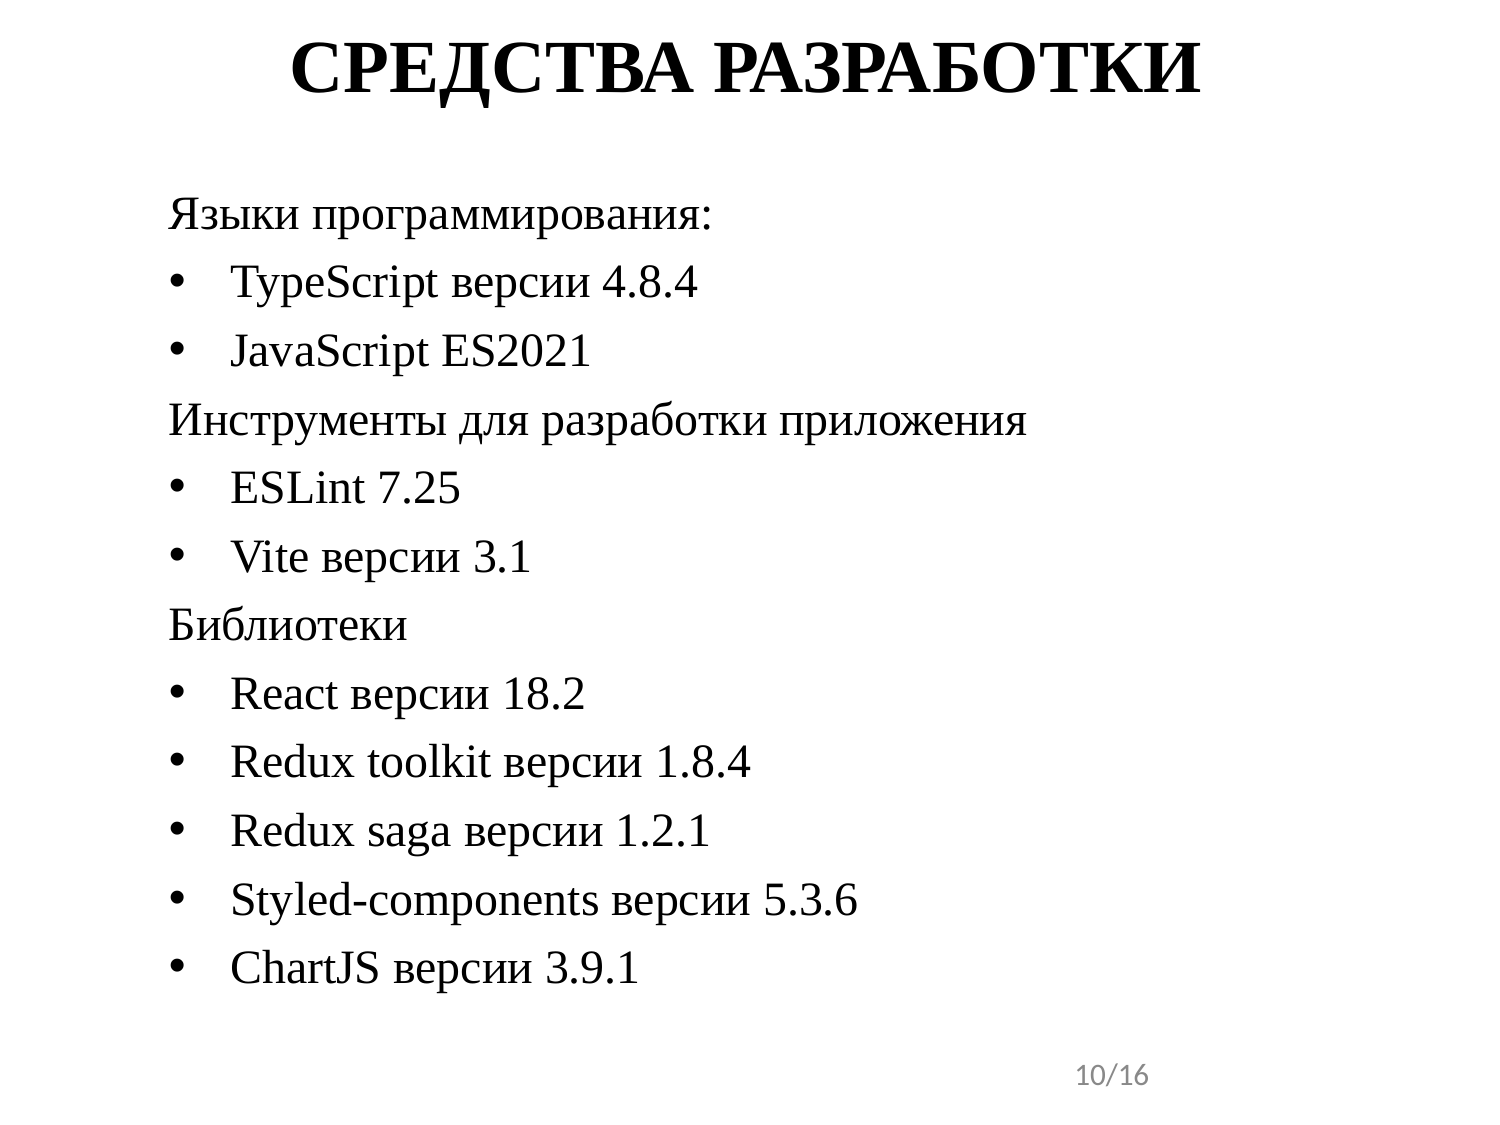

# СРЕДСТВА РАЗРАБОТКИ
Языки программирования:
TypeScript версии 4.8.4
JavaScript ES2021
Инструменты для разработки приложения
ESLint 7.25
Vite версии 3.1
Библиотеки
React версии 18.2
Redux toolkit версии 1.8.4
Redux saga версии 1.2.1
Styled-components версии 5.3.6
ChartJS версии 3.9.1
10/16